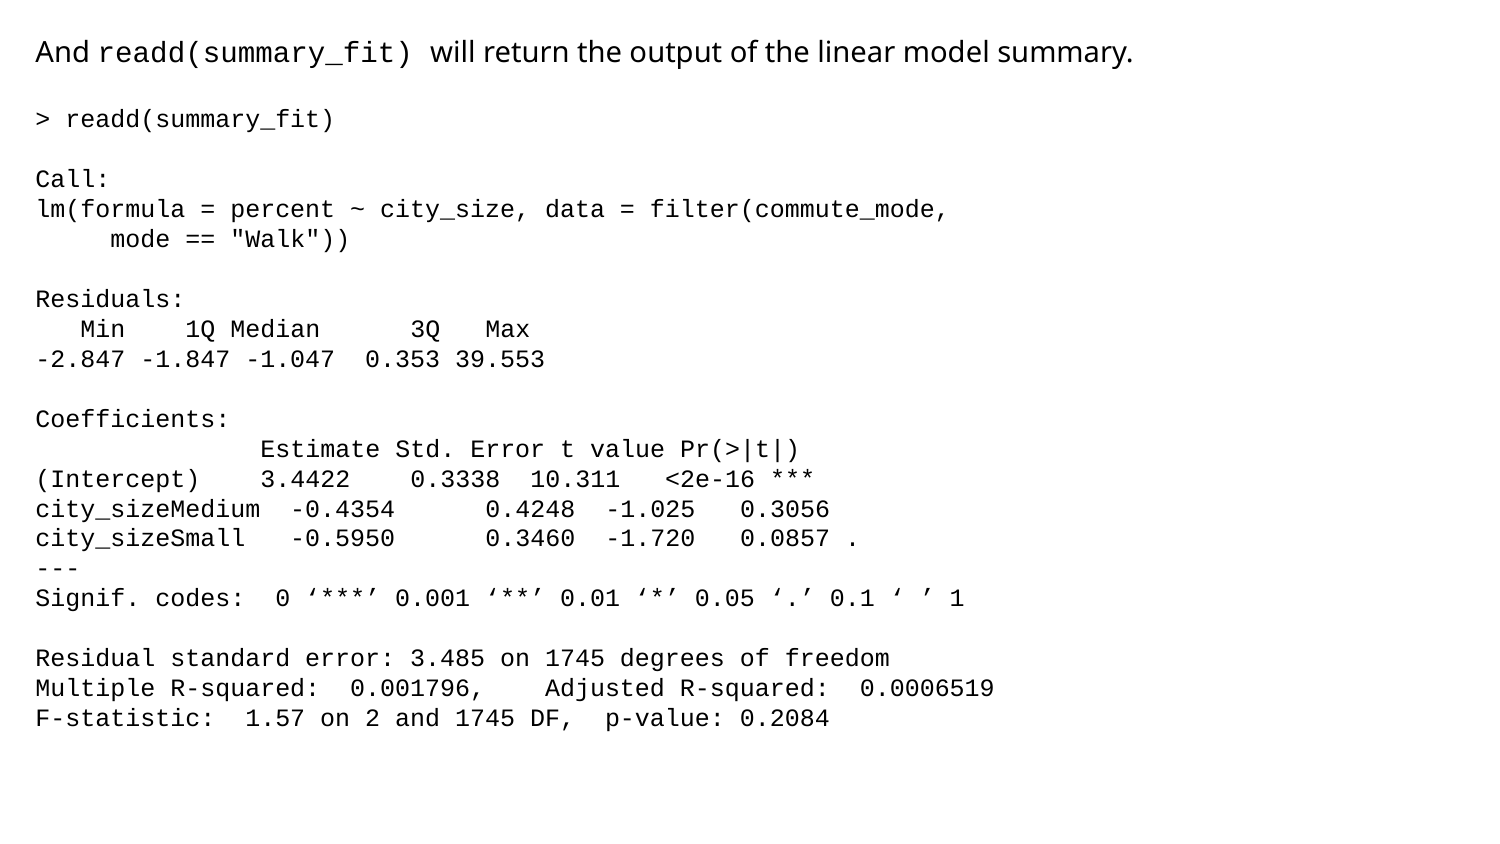

And readd(summary_fit) will return the output of the linear model summary.
> readd(summary_fit)
Call:
lm(formula = percent ~ city_size, data = filter(commute_mode,
	mode == "Walk"))
Residuals:
 Min 	1Q Median 	3Q	Max
-2.847 -1.847 -1.047 0.353 39.553
Coefficients:
 	Estimate Std. Error t value Pr(>|t|)
(Intercept) 	3.4422 	0.3338 10.311 <2e-16 ***
city_sizeMedium -0.4354 	0.4248 -1.025 0.3056
city_sizeSmall -0.5950 	0.3460 -1.720 0.0857 .
---
Signif. codes: 0 ‘***’ 0.001 ‘**’ 0.01 ‘*’ 0.05 ‘.’ 0.1 ‘ ’ 1
Residual standard error: 3.485 on 1745 degrees of freedom
Multiple R-squared: 0.001796, Adjusted R-squared: 0.0006519
F-statistic: 1.57 on 2 and 1745 DF, p-value: 0.2084